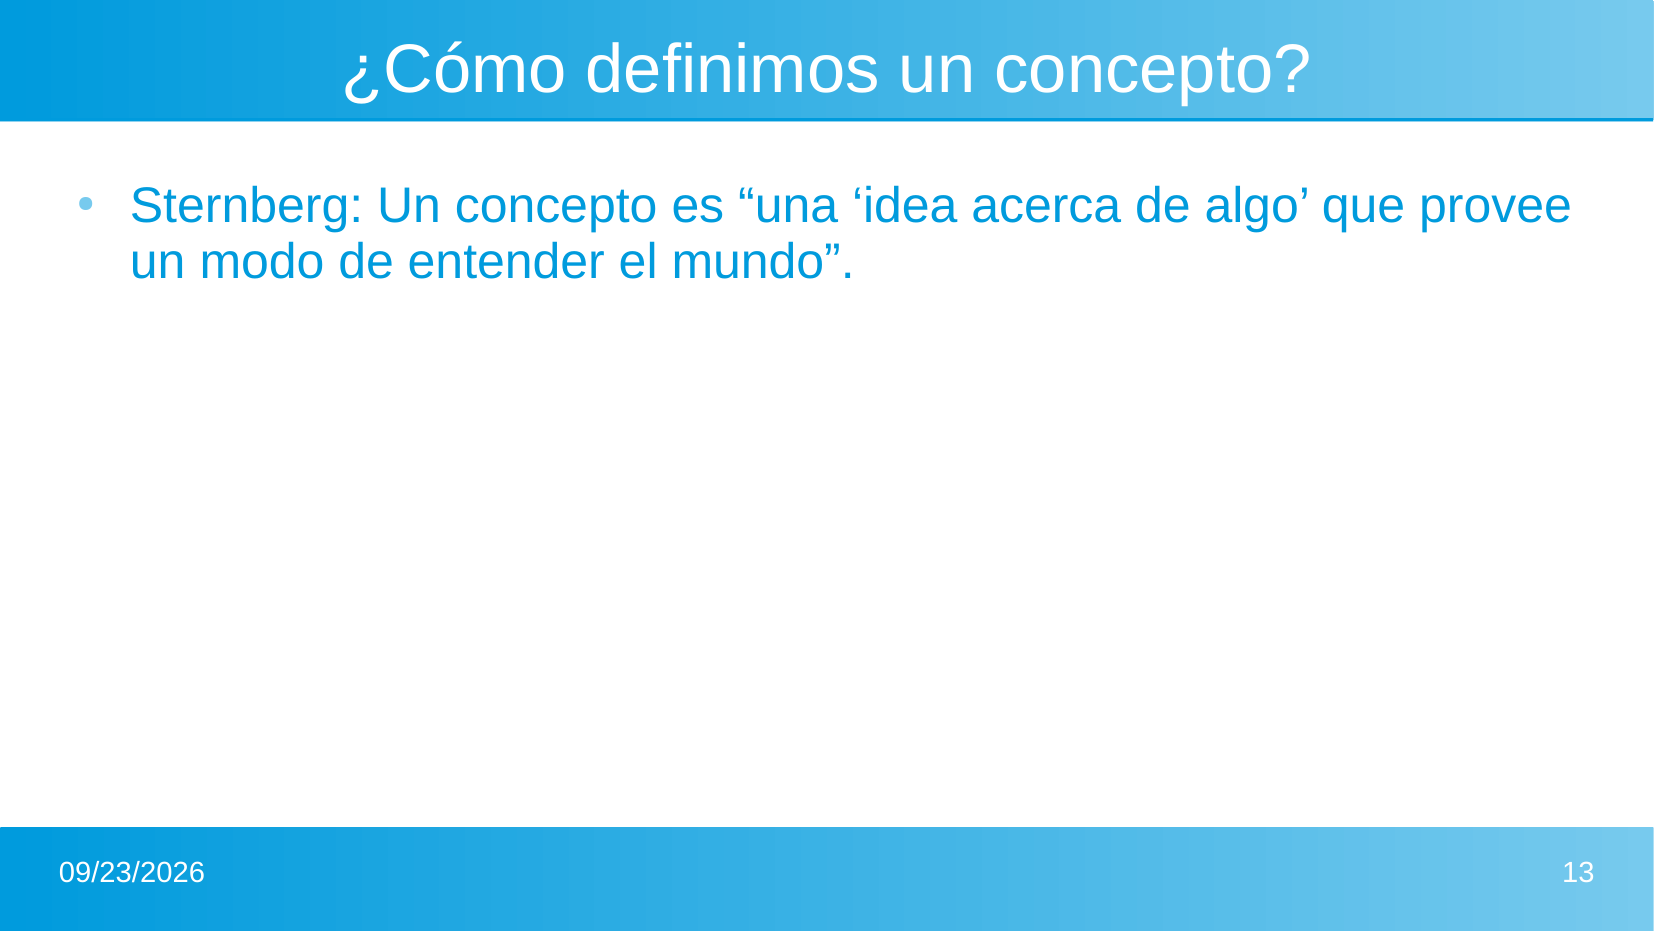

# ¿Cómo definimos un concepto?
Sternberg: Un concepto es “una ‘idea acerca de algo’ que provee un modo de entender el mundo”.
13